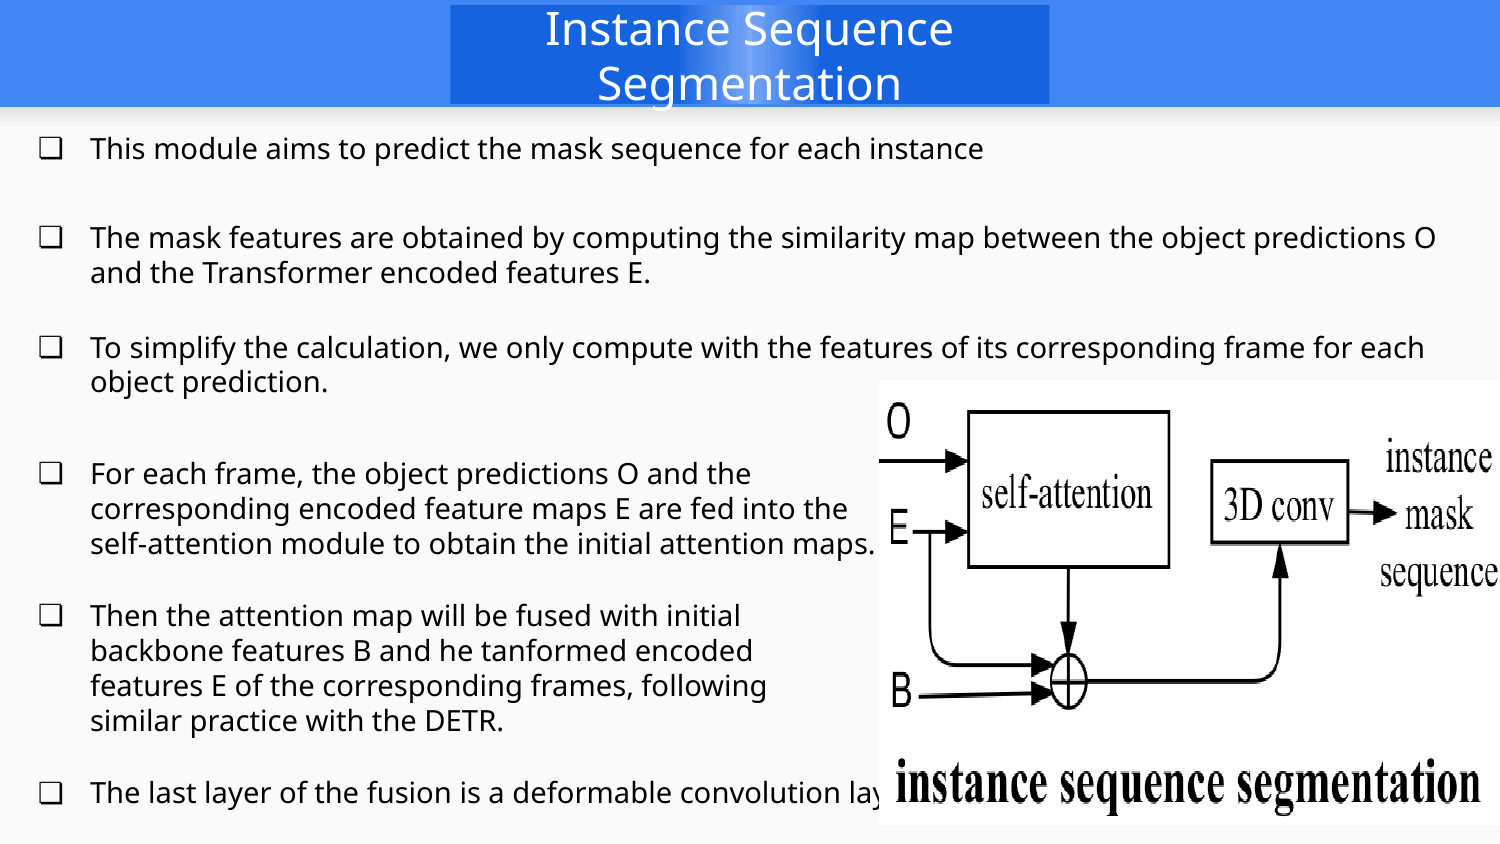

# Instance Sequence Segmentation
This module aims to predict the mask sequence for each instance
The mask features are obtained by computing the similarity map between the object predictions O and the Transformer encoded features E.
To simplify the calculation, we only compute with the features of its corresponding frame for each object prediction.
For each frame, the object predictions O and the corresponding encoded feature maps E are fed into the self-attention module to obtain the initial attention maps.
Then the attention map will be fused with initial backbone features B and he tanformed encoded features E of the corresponding frames, following similar practice with the DETR.
The last layer of the fusion is a deformable convolution layer.